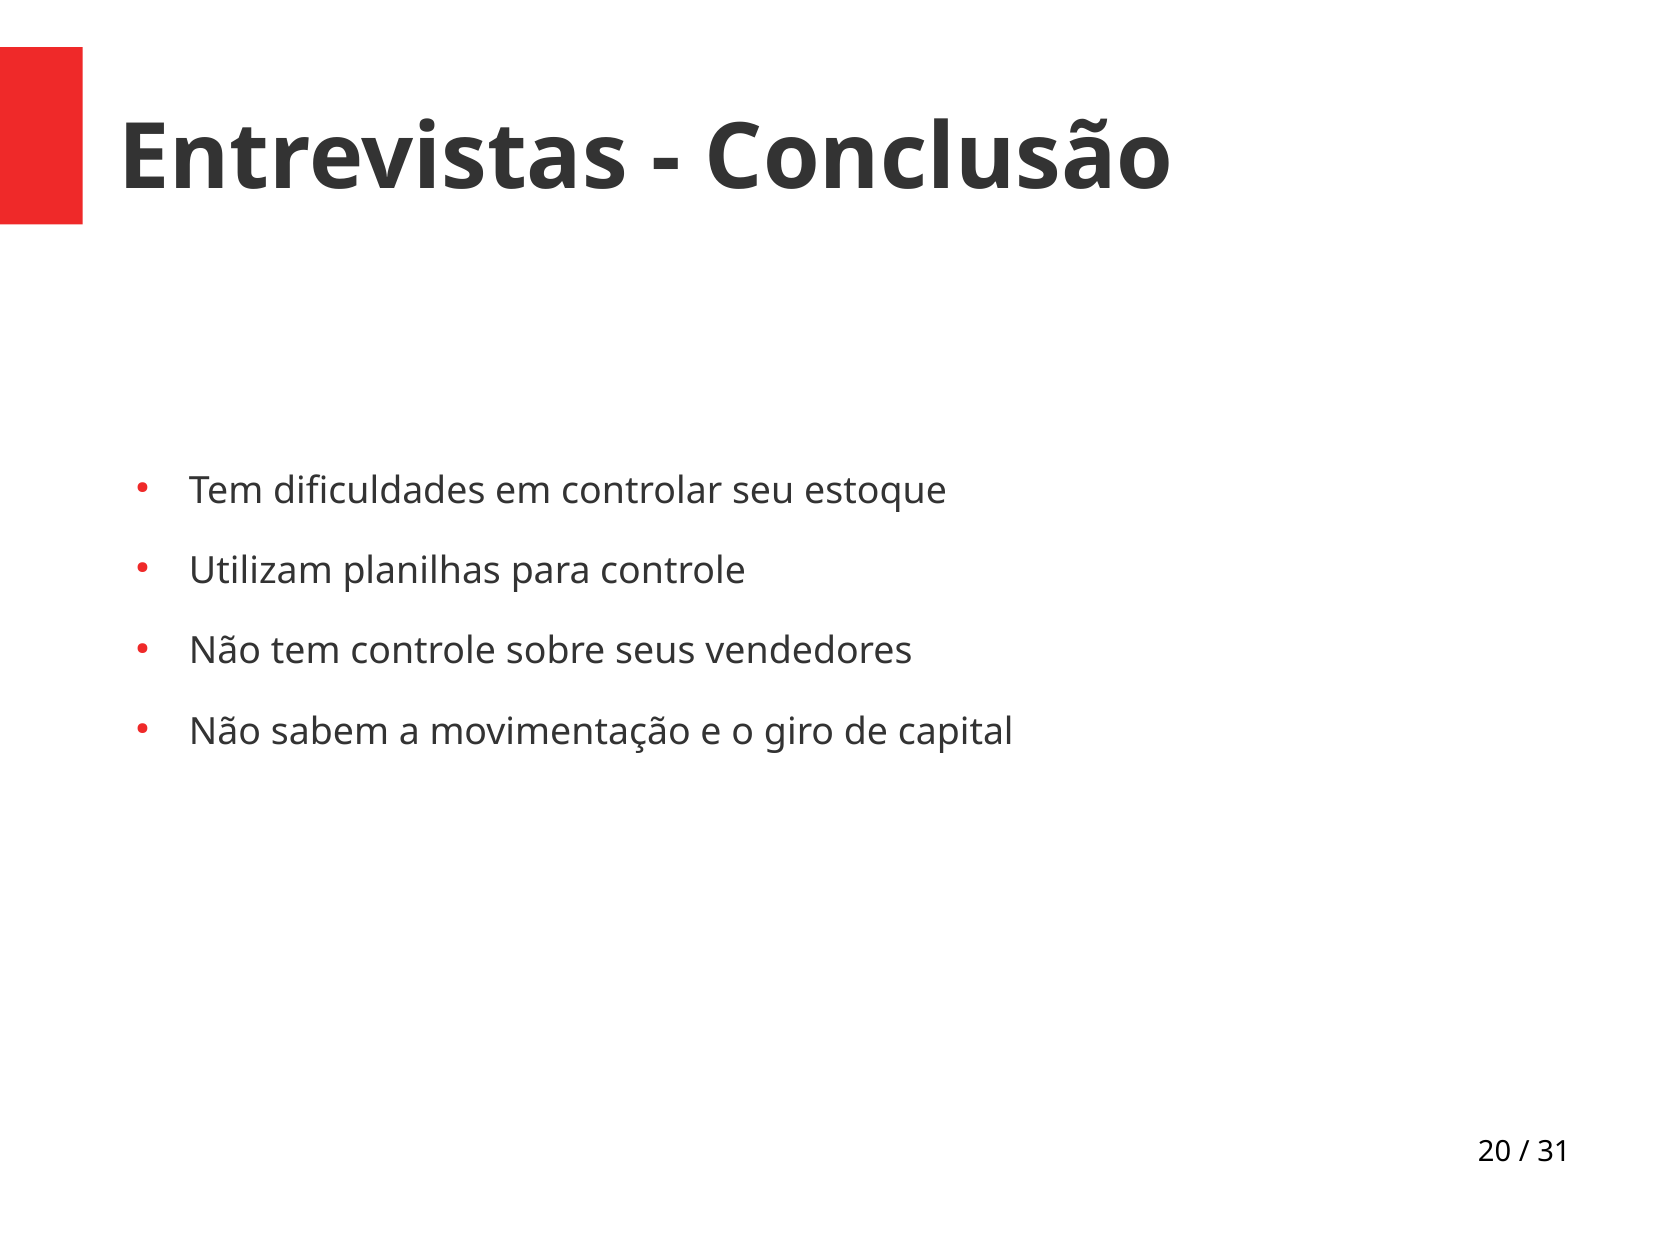

# Entrevistas - Conclusão
Tem dificuldades em controlar seu estoque
Utilizam planilhas para controle
Não tem controle sobre seus vendedores
Não sabem a movimentação e o giro de capital
20